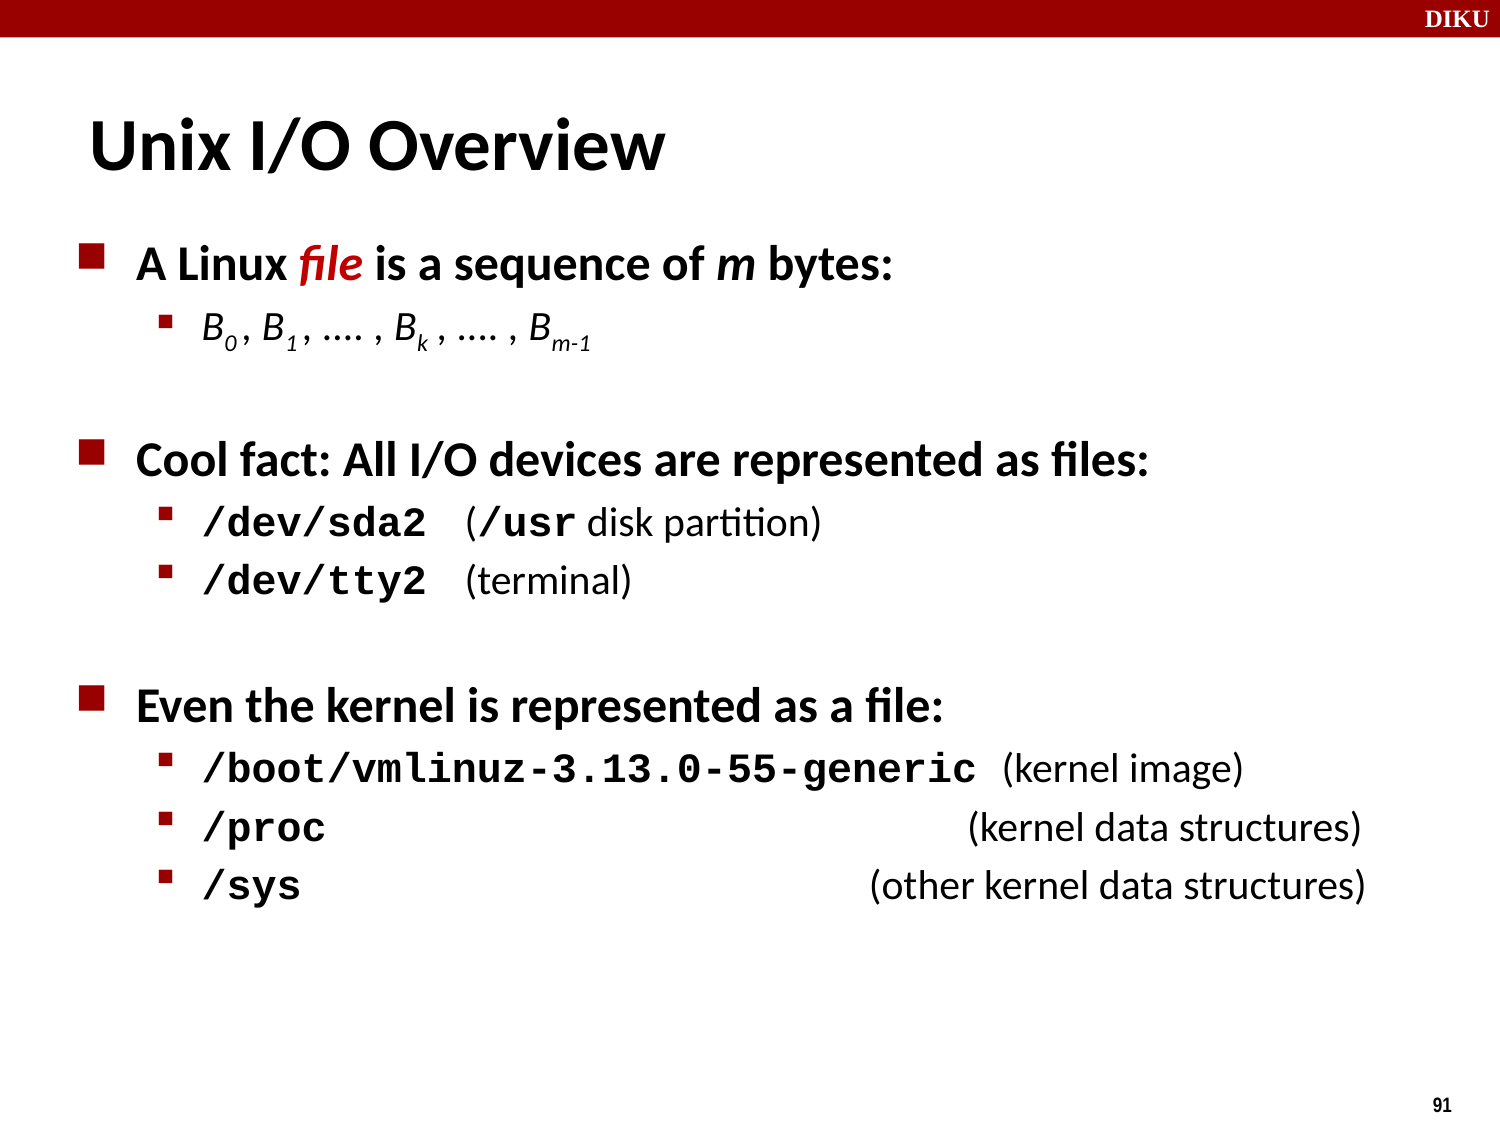

Unix I/O Overview
A Linux file is a sequence of m bytes:
B0 , B1 , .... , Bk , .... , Bm-1
Cool fact: All I/O devices are represented as files:
/dev/sda2 (/usr disk partition)
/dev/tty2 (terminal)
Even the kernel is represented as a file:
/boot/vmlinuz-3.13.0-55-generic (kernel image)
/proc 	 (kernel data structures)
/sys						 (other kernel data structures)